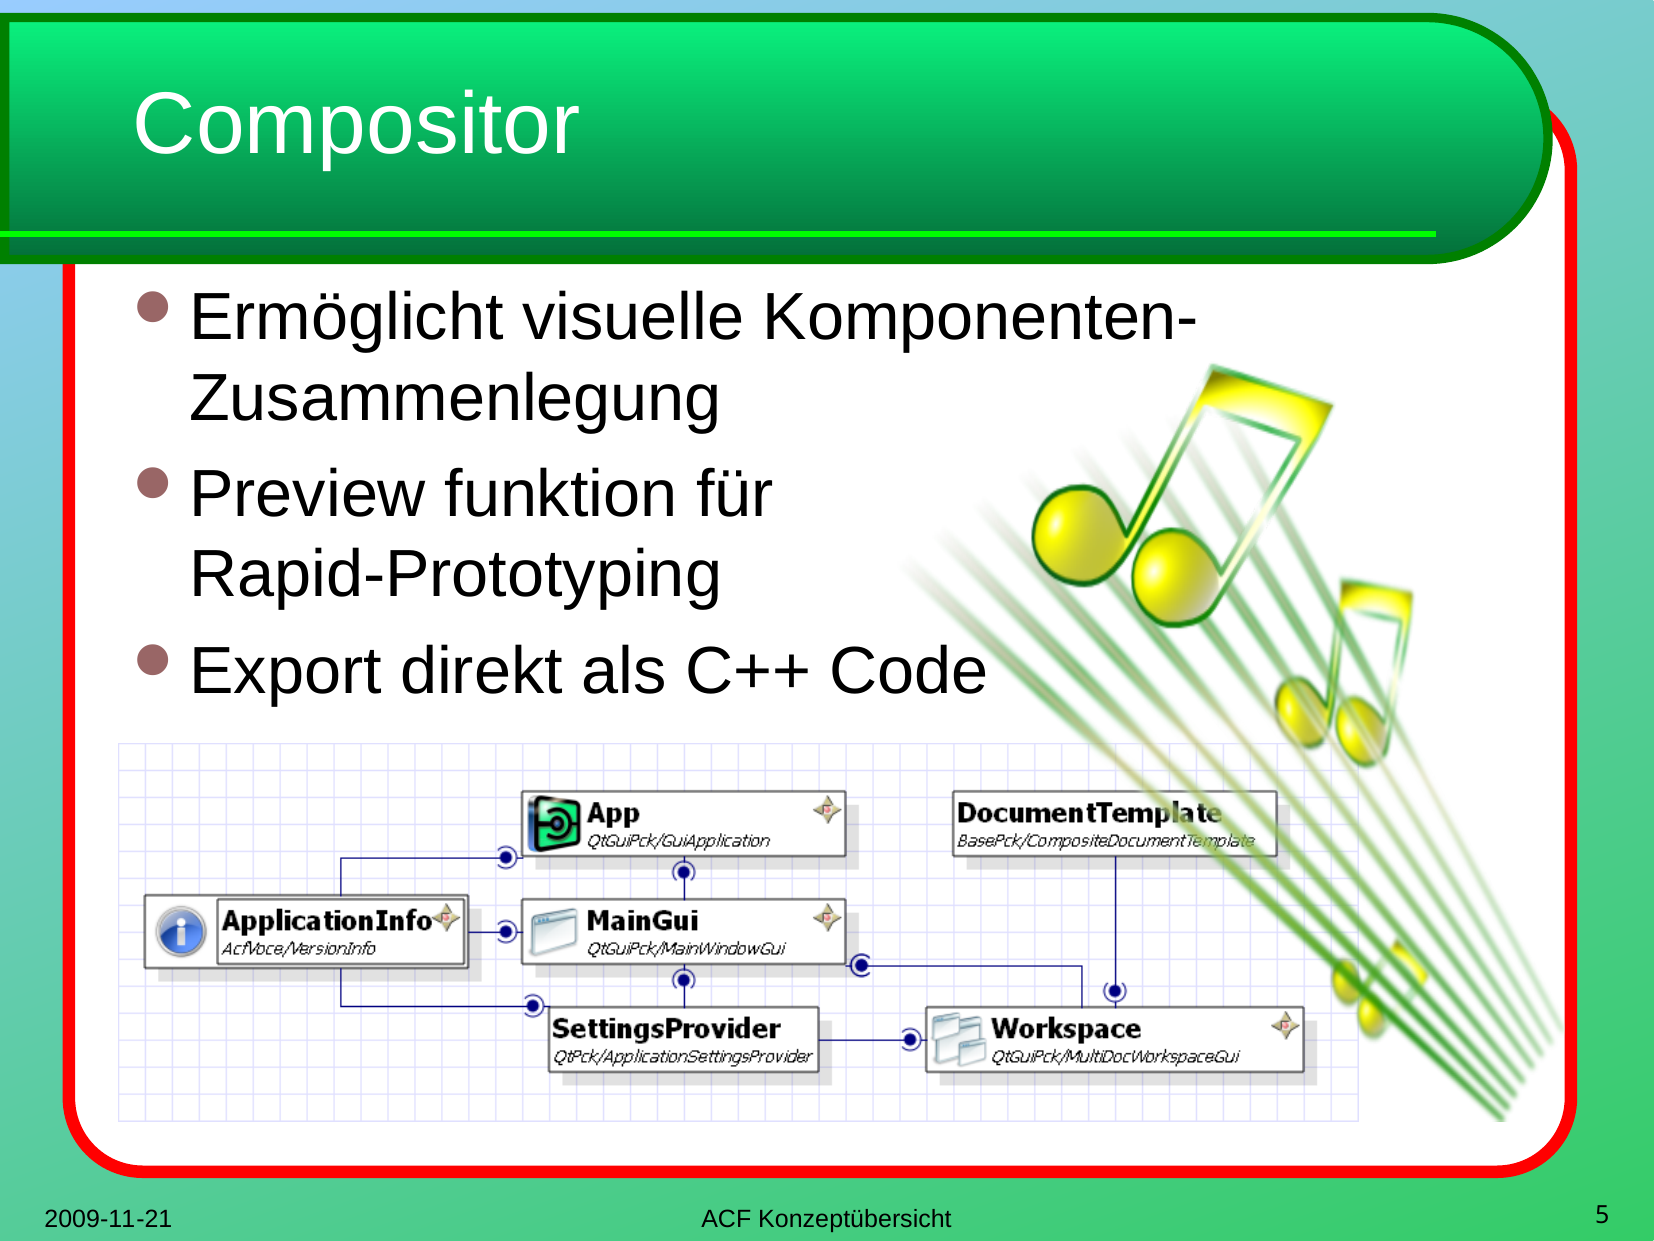

# Compositor
Ermöglicht visuelle Komponenten- Zusammenlegung
Preview funktion für
Rapid-Prototyping
Export direkt als C++ Code
ACF Konzeptübersicht
2009-11-21
5